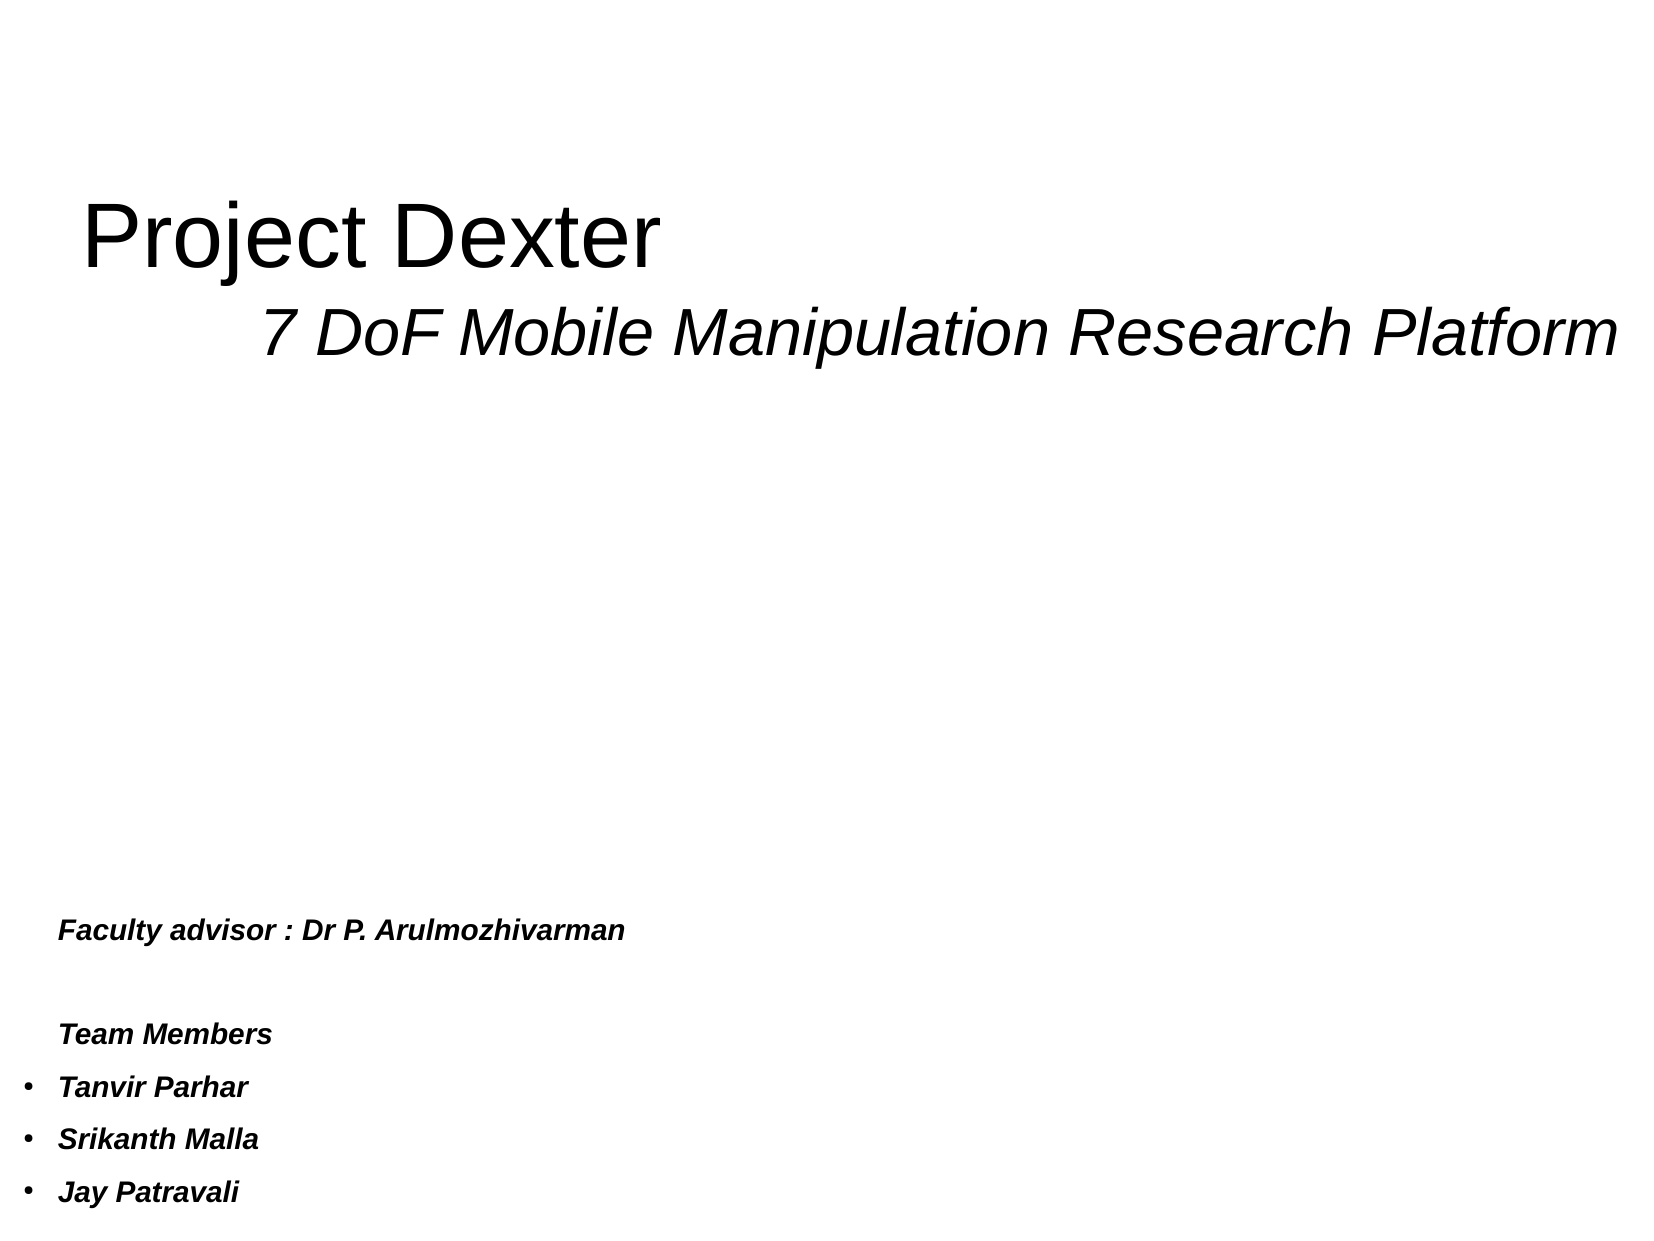

Project Dexter
7 DoF Mobile Manipulation Research Platform
# Faculty advisor : Dr P. Arulmozhivarman
Team Members
Tanvir Parhar
Srikanth Malla
Jay Patravali